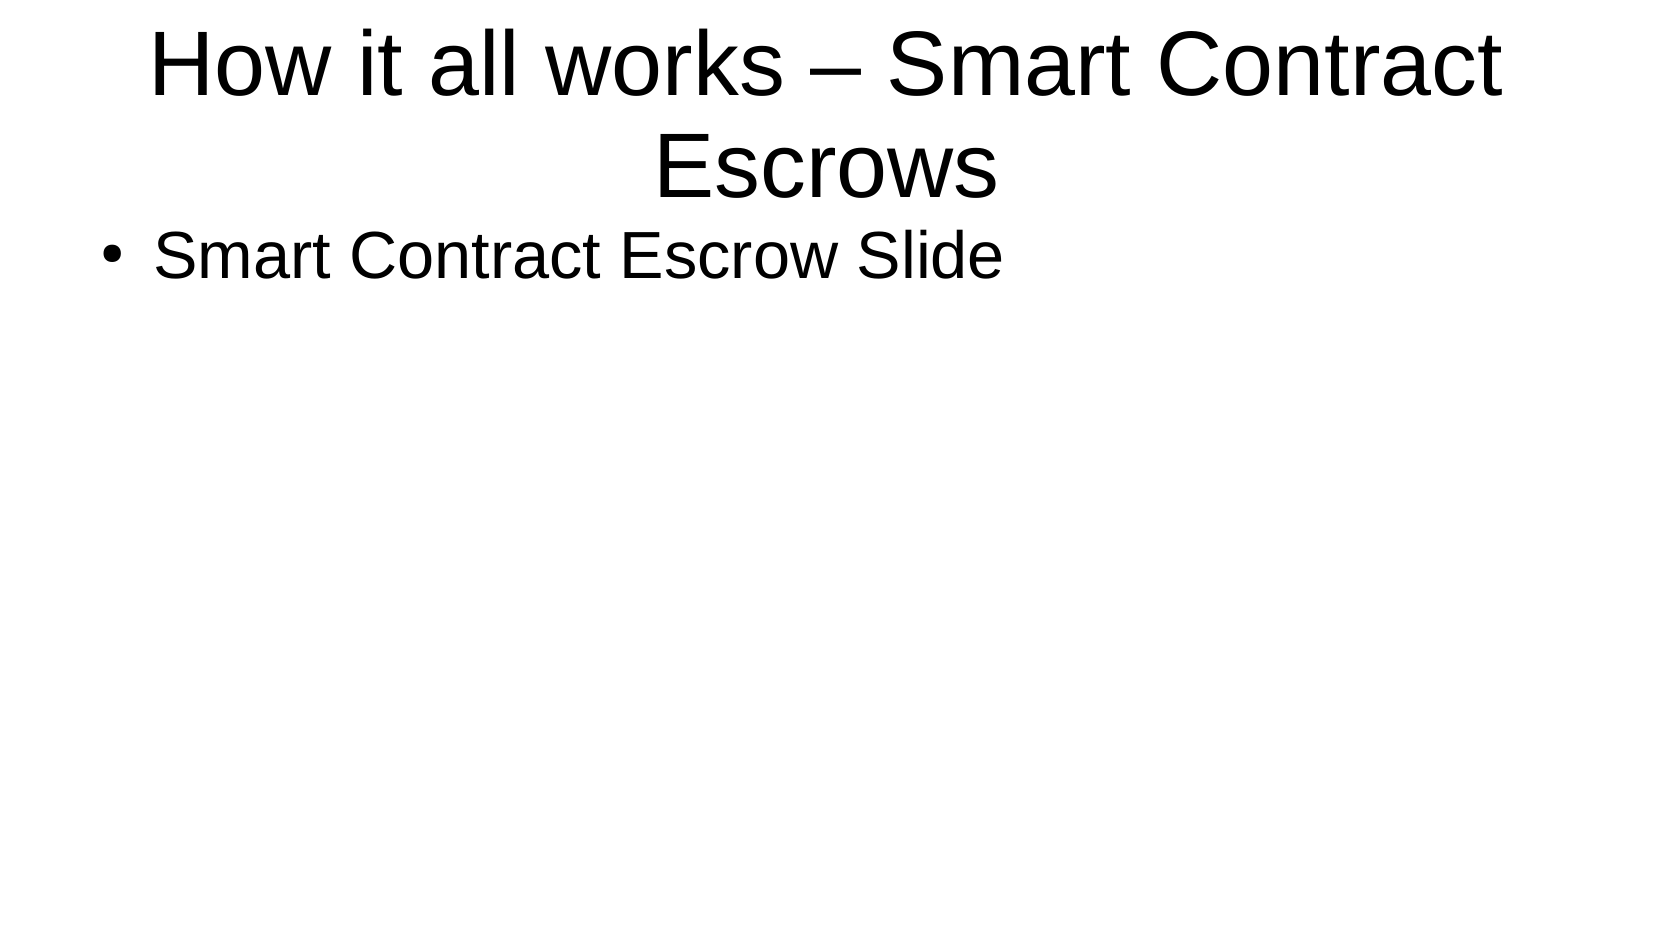

# How it all works – Smart Contract Escrows
Smart Contract Escrow Slide